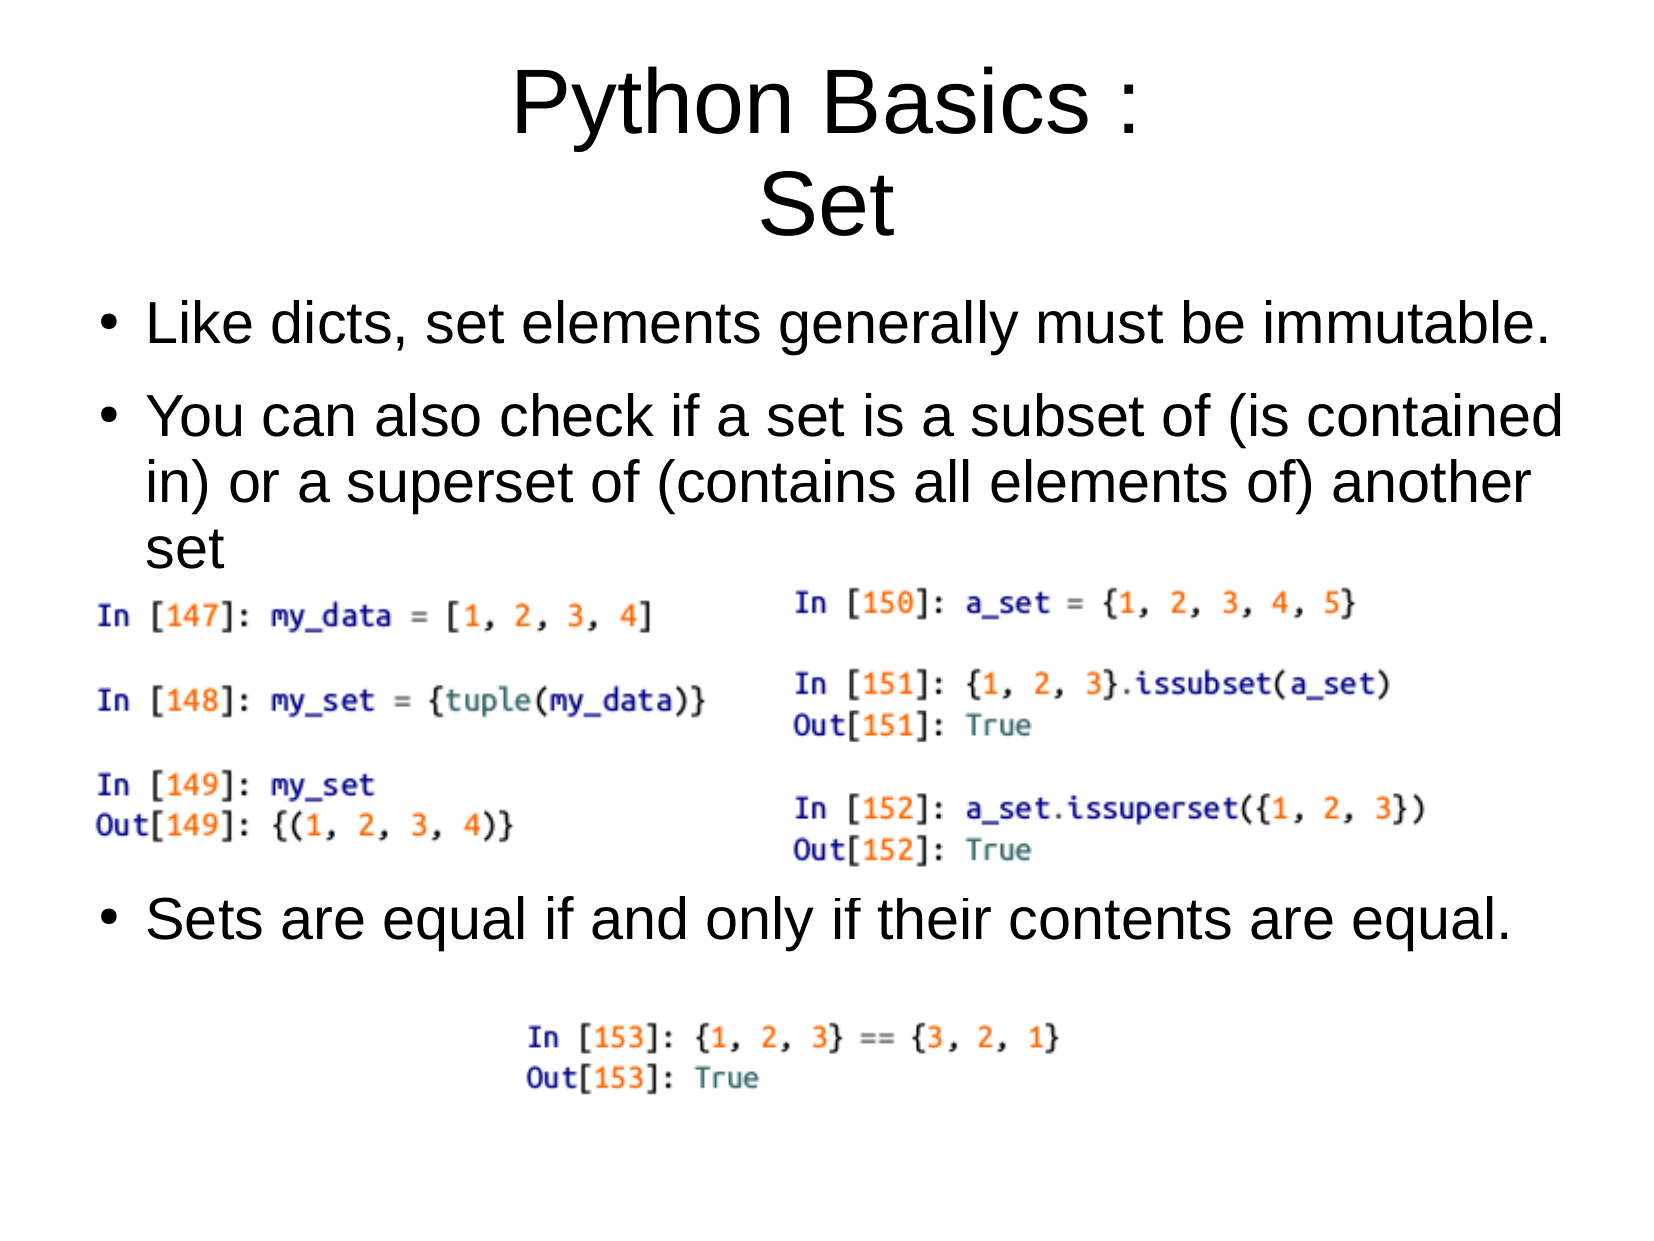

# Python Basics : Set
Like dicts, set elements generally must be immutable.
You can also check if a set is a subset of (is contained in) or a superset of (contains all elements of) another set
Sets are equal if and only if their contents are equal.